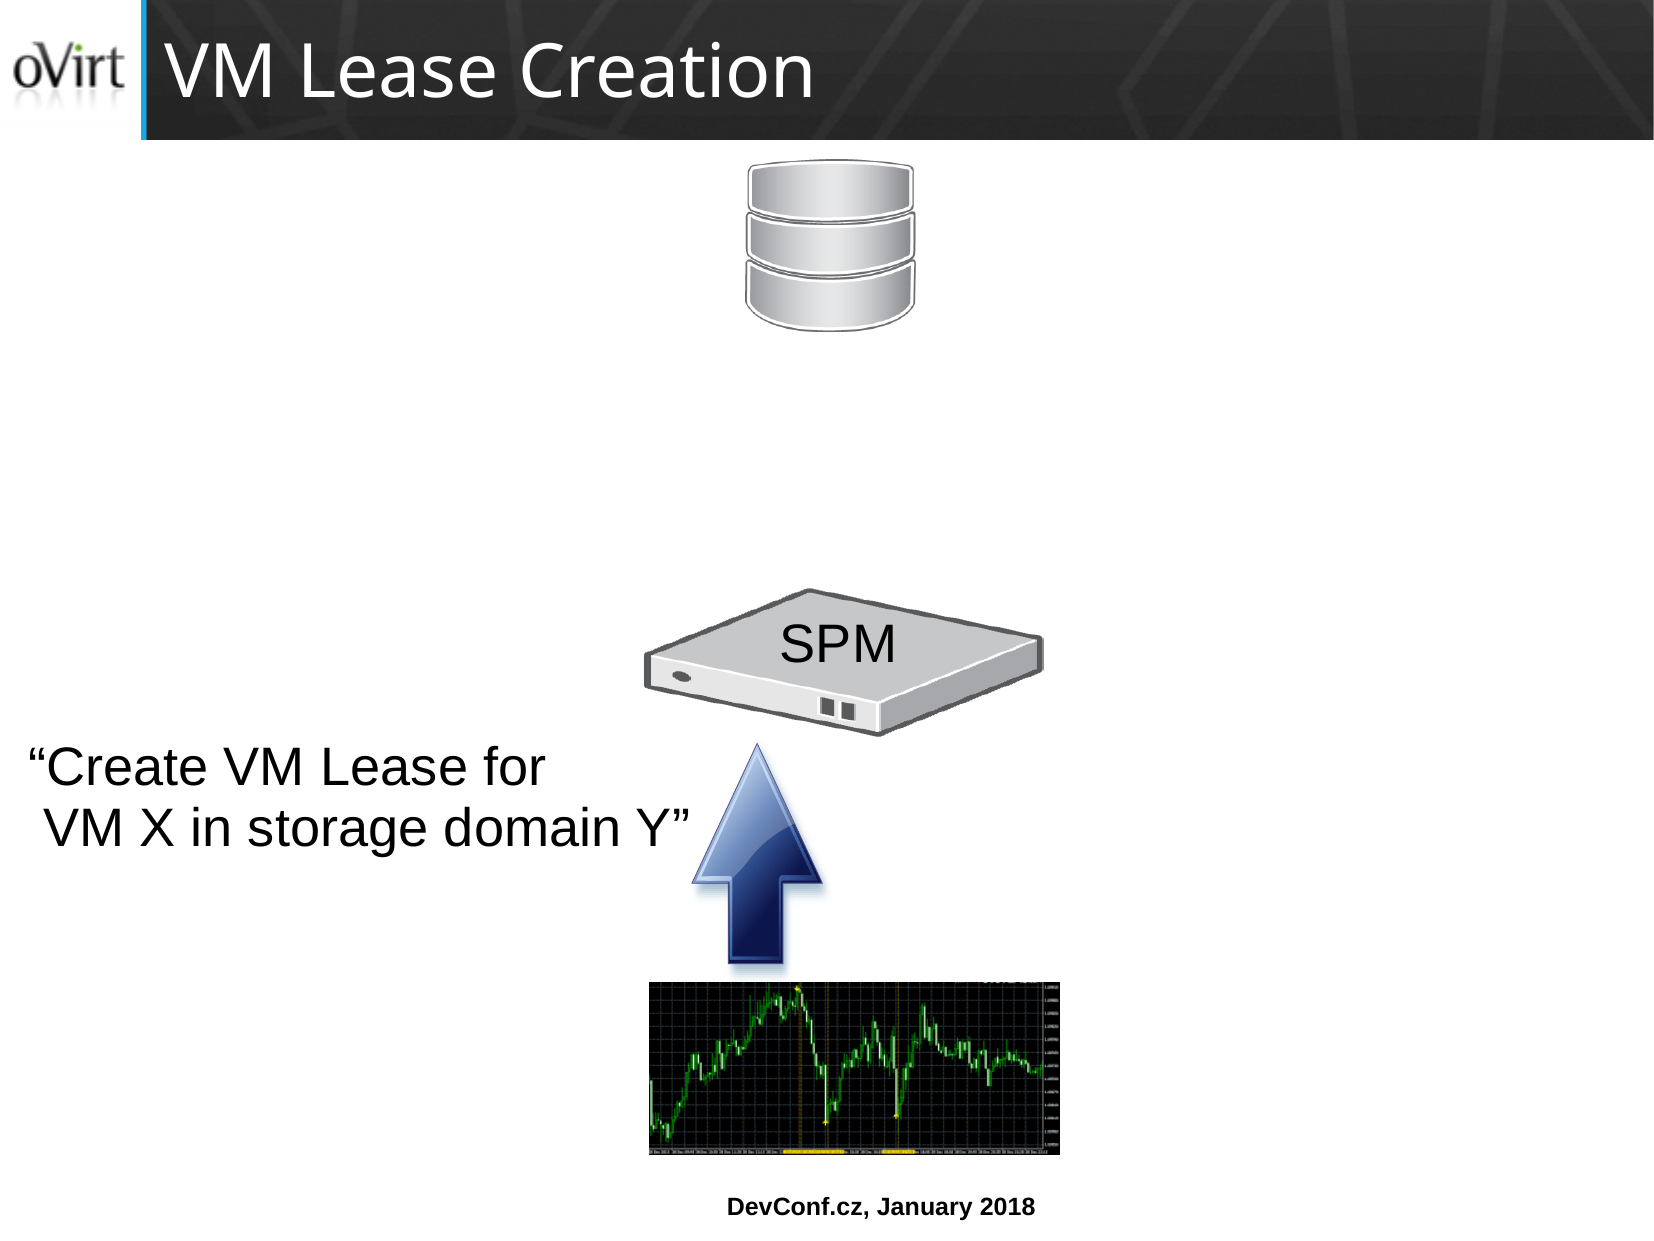

# VM Lease Creation
SPM
“Create VM Lease for
 VM X in storage domain Y”